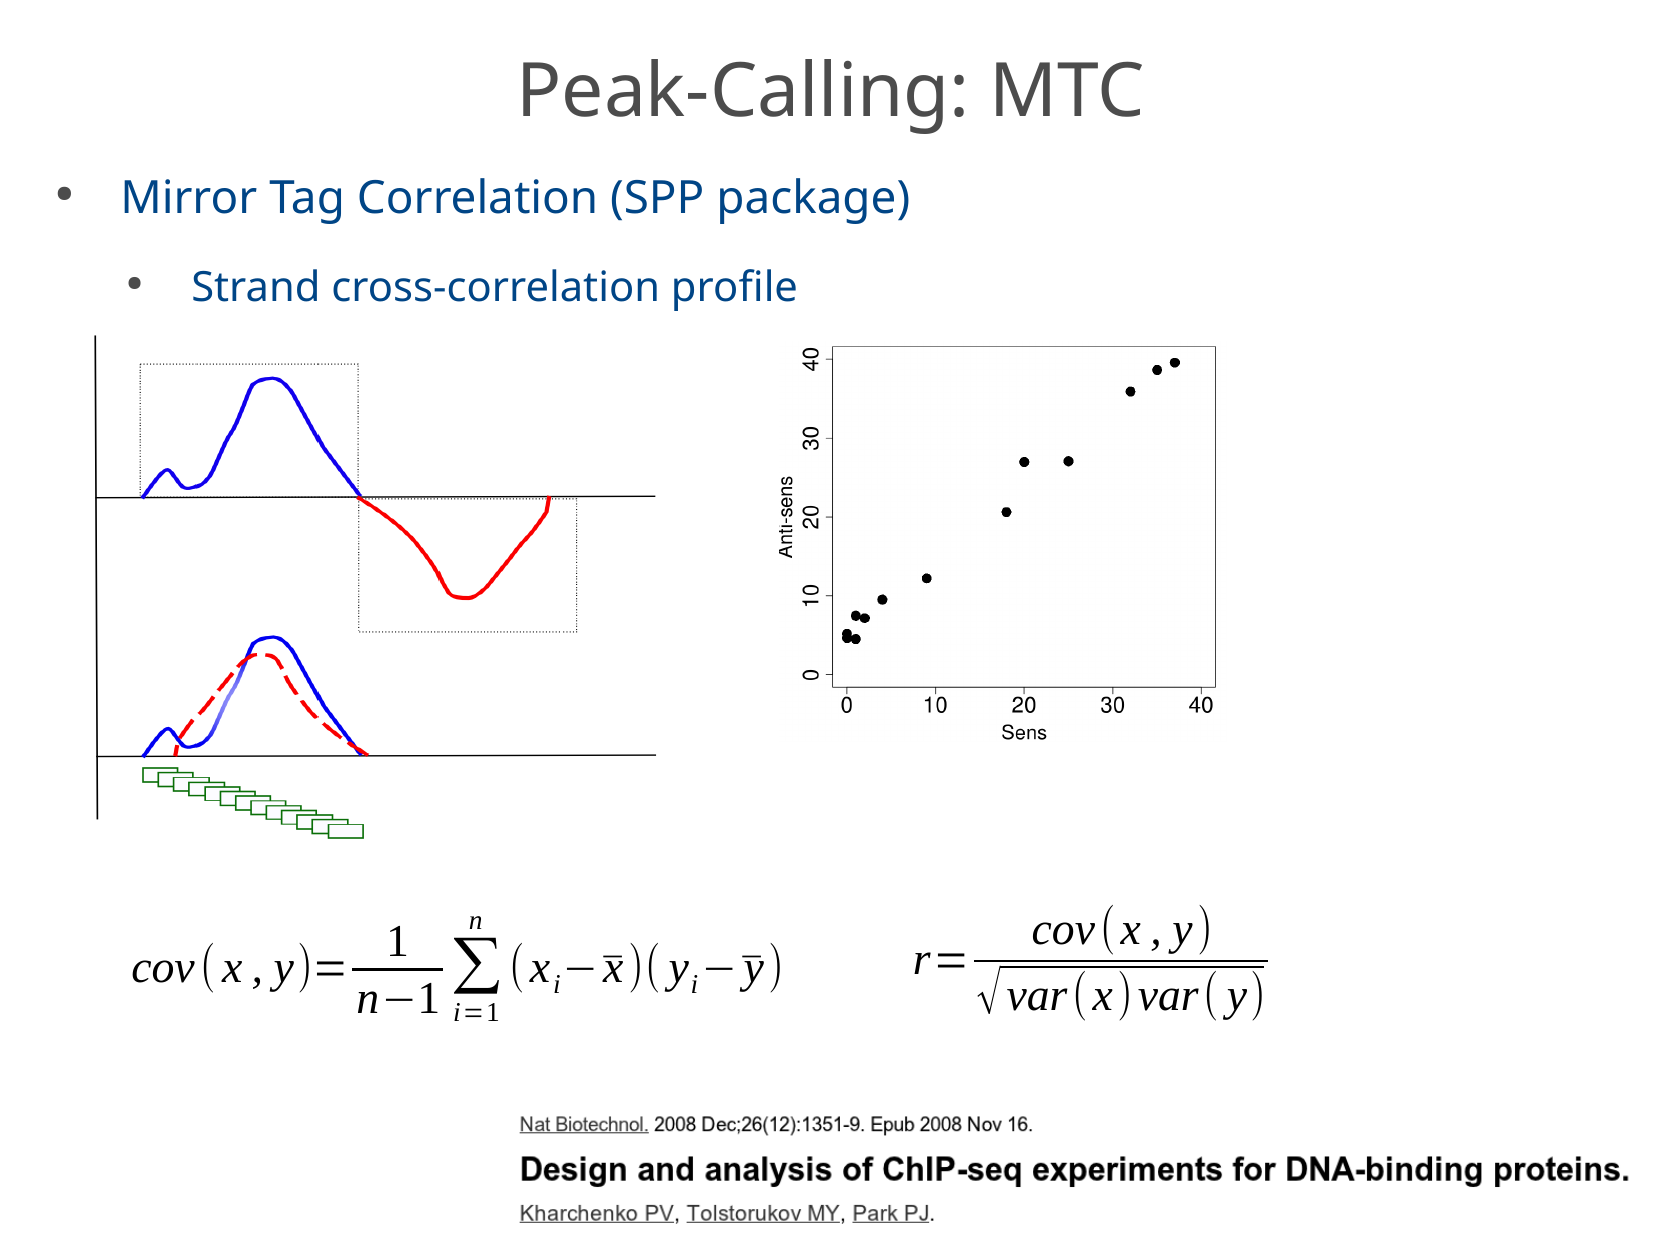

# Peak-Calling: MTC
Mirror Tag Correlation (SPP package)
Strand cross-correlation proﬁle